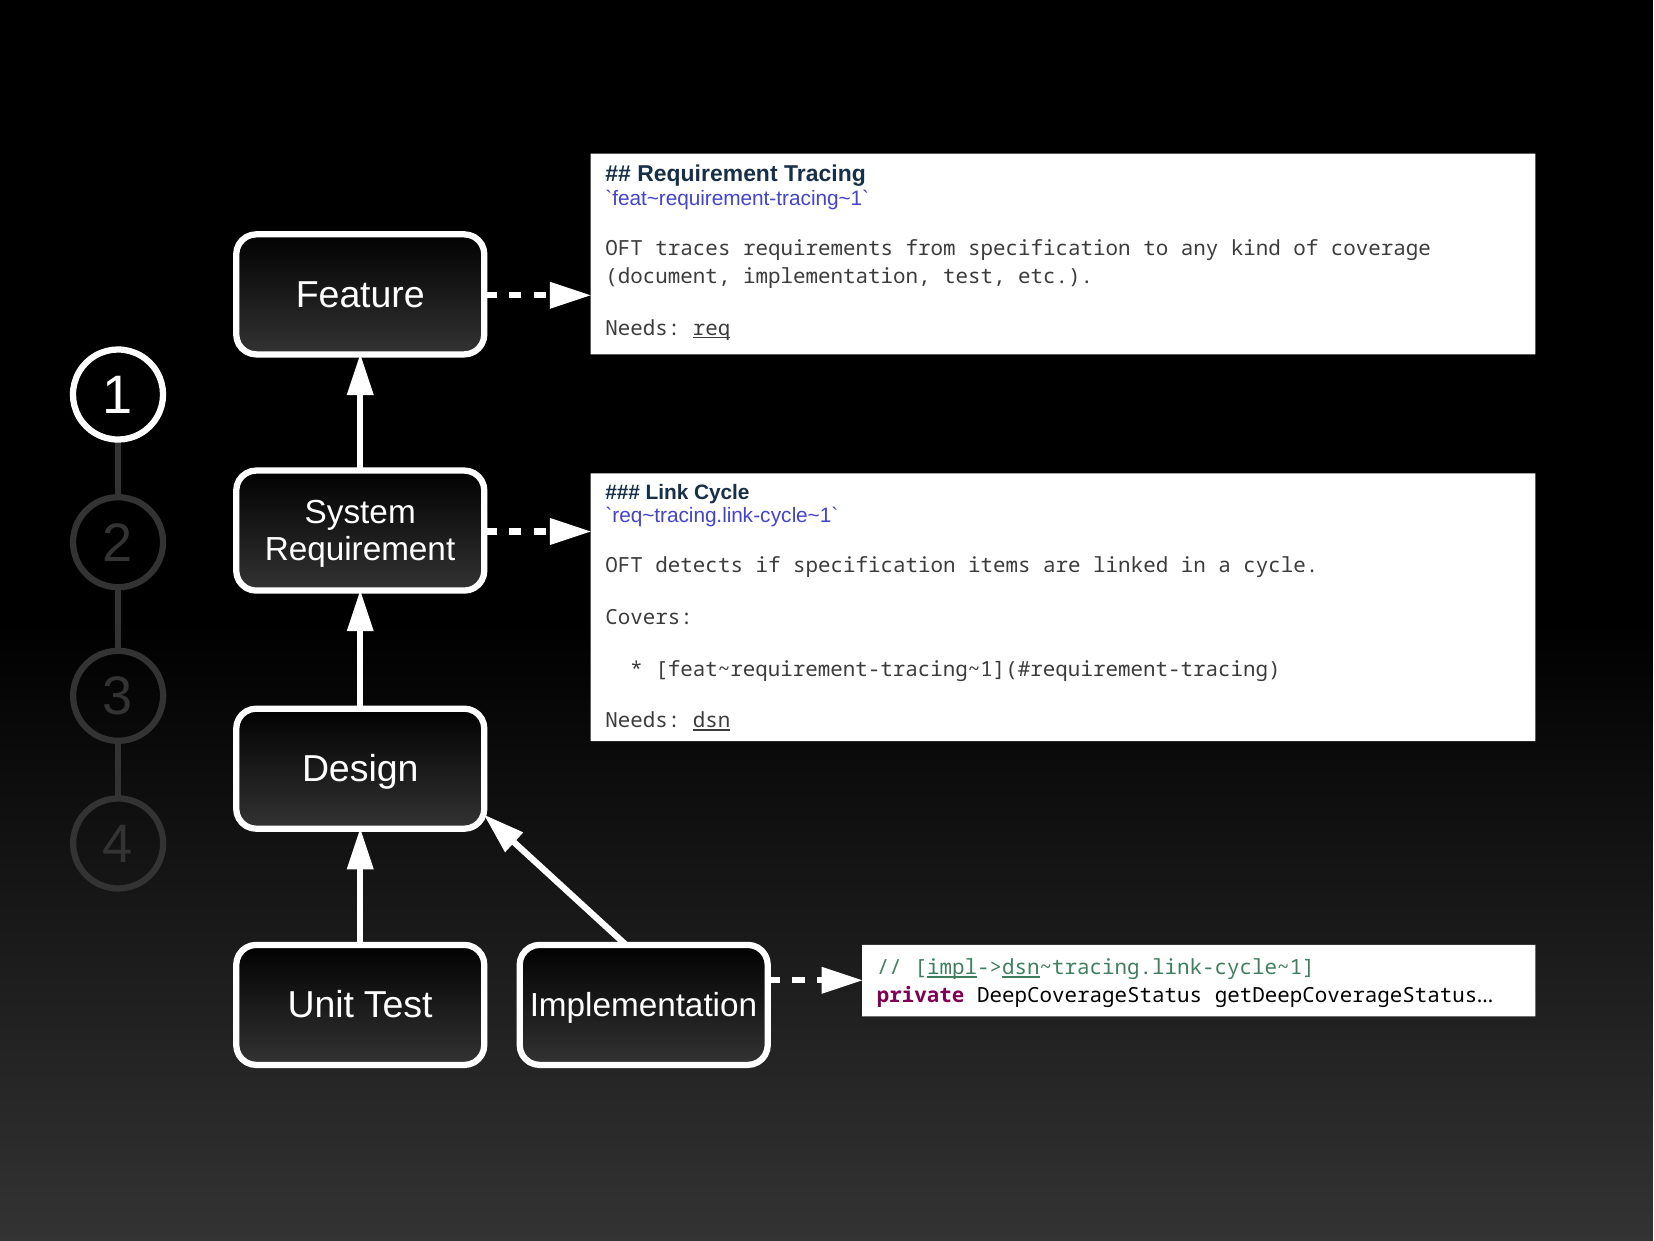

## Requirement Tracing
`feat~requirement-tracing~1`
OFT traces requirements from specification to any kind of coverage (document, implementation, test, etc.).
Needs: req
Feature
1
2
3
4
System
Requirement
### Link Cycle
`req~tracing.link-cycle~1`
OFT detects if specification items are linked in a cycle.
Covers:
 * [feat~requirement-tracing~1](#requirement-tracing)
Needs: dsn
Design
Unit Test
Implementation
// [impl->dsn~tracing.link-cycle~1]
private DeepCoverageStatus getDeepCoverageStatus…